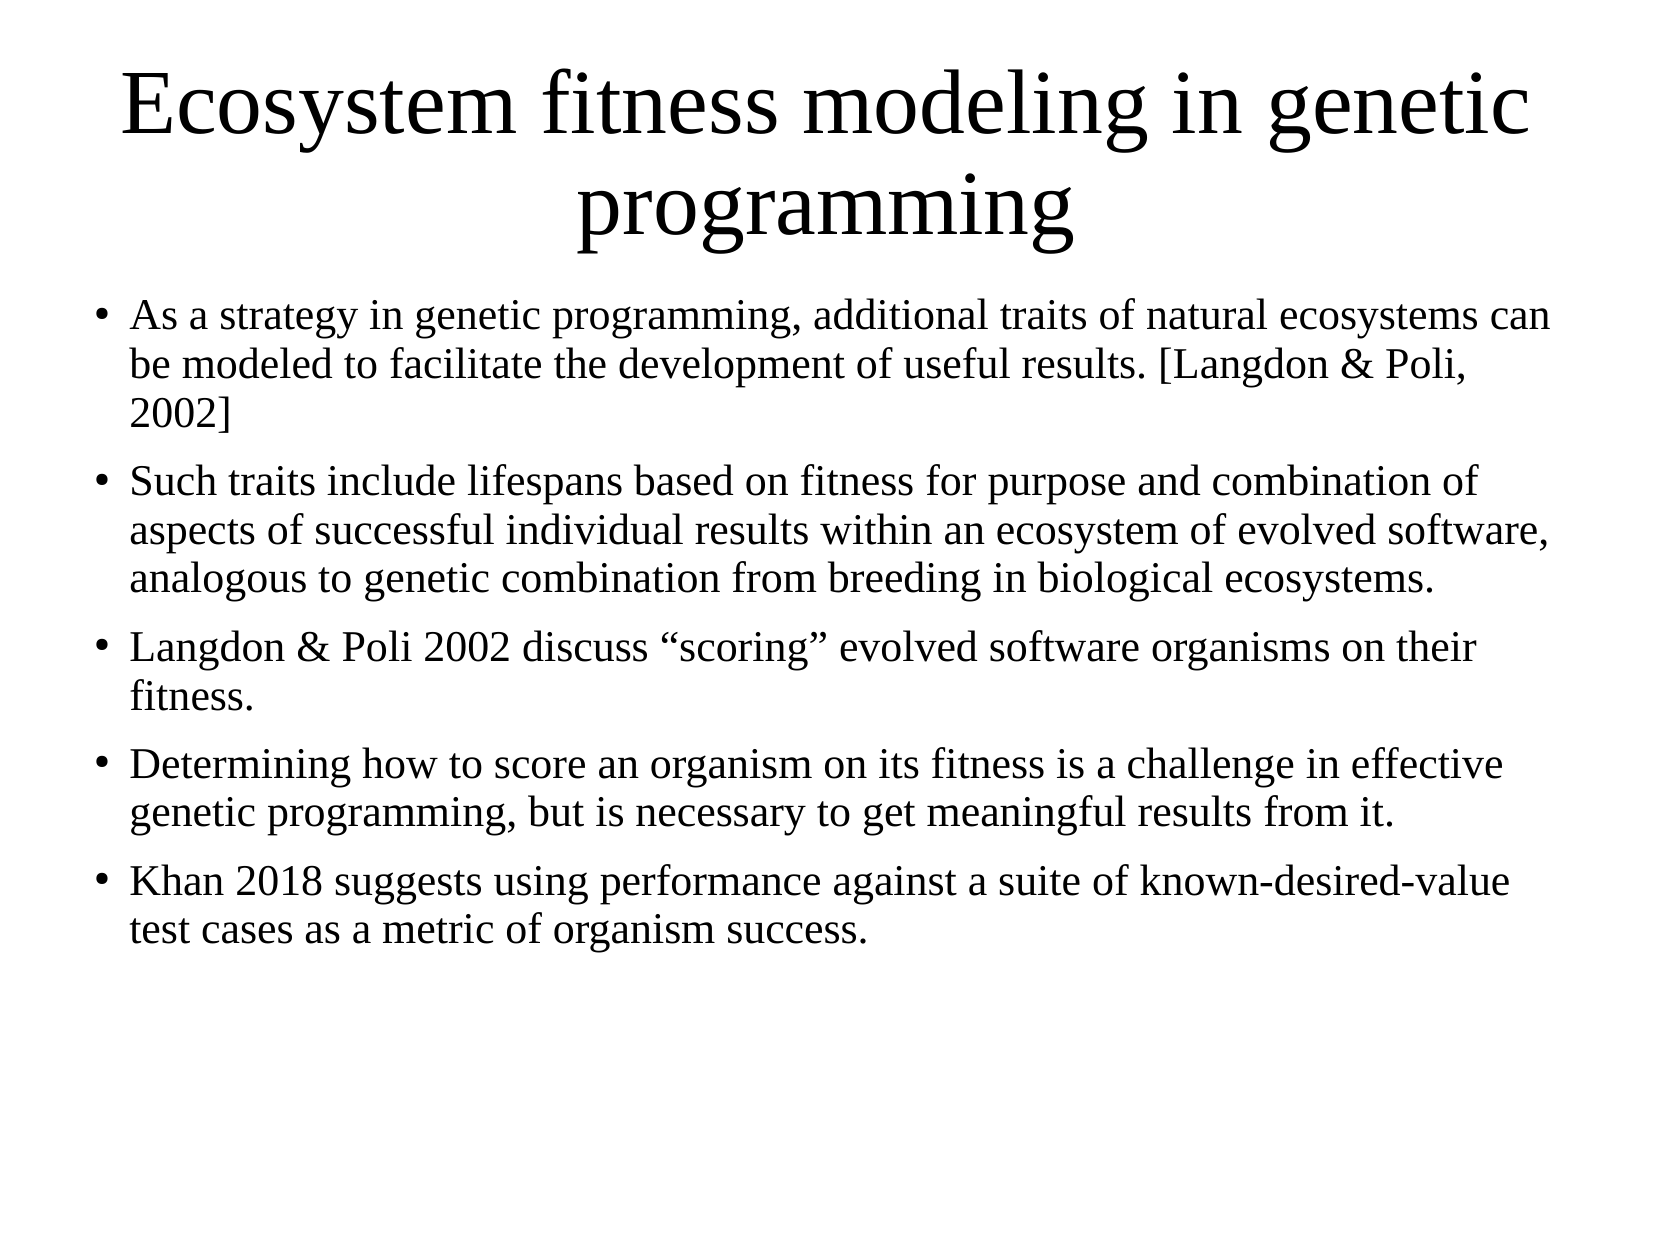

# Ecosystem fitness modeling in genetic programming
As a strategy in genetic programming, additional traits of natural ecosystems can be modeled to facilitate the development of useful results. [Langdon & Poli, 2002]
Such traits include lifespans based on fitness for purpose and combination of aspects of successful individual results within an ecosystem of evolved software, analogous to genetic combination from breeding in biological ecosystems.
Langdon & Poli 2002 discuss “scoring” evolved software organisms on their fitness.
Determining how to score an organism on its fitness is a challenge in effective genetic programming, but is necessary to get meaningful results from it.
Khan 2018 suggests using performance against a suite of known-desired-value test cases as a metric of organism success.